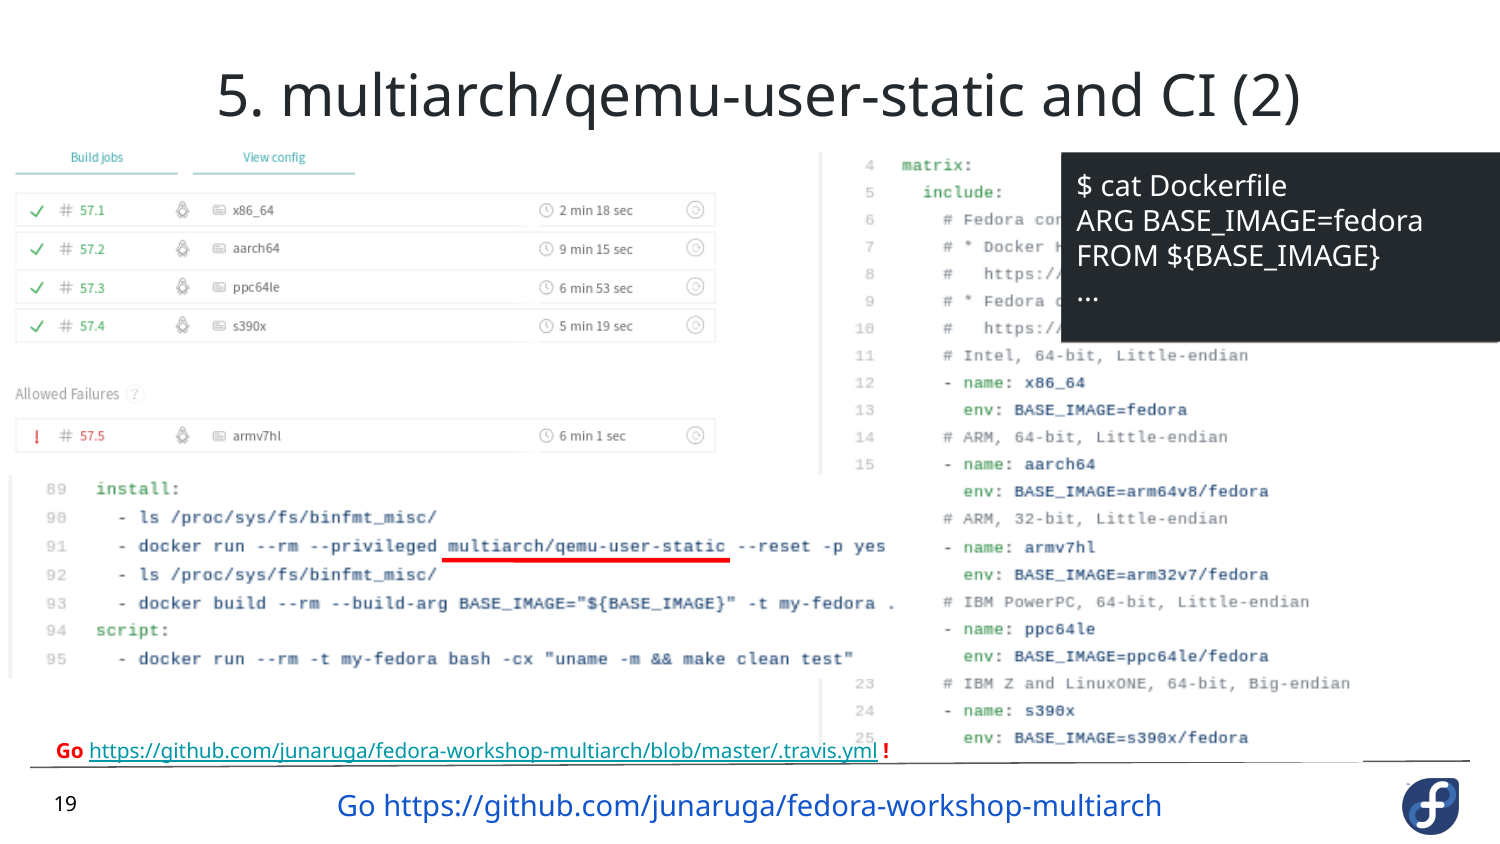

# 5. multiarch/qemu-user-static and CI (2)
$ cat Dockerfile
ARG BASE_IMAGE=fedora
FROM ${BASE_IMAGE}
...
Go https://github.com/junaruga/fedora-workshop-multiarch/blob/master/.travis.yml !
Go https://github.com/junaruga/fedora-workshop-multiarch